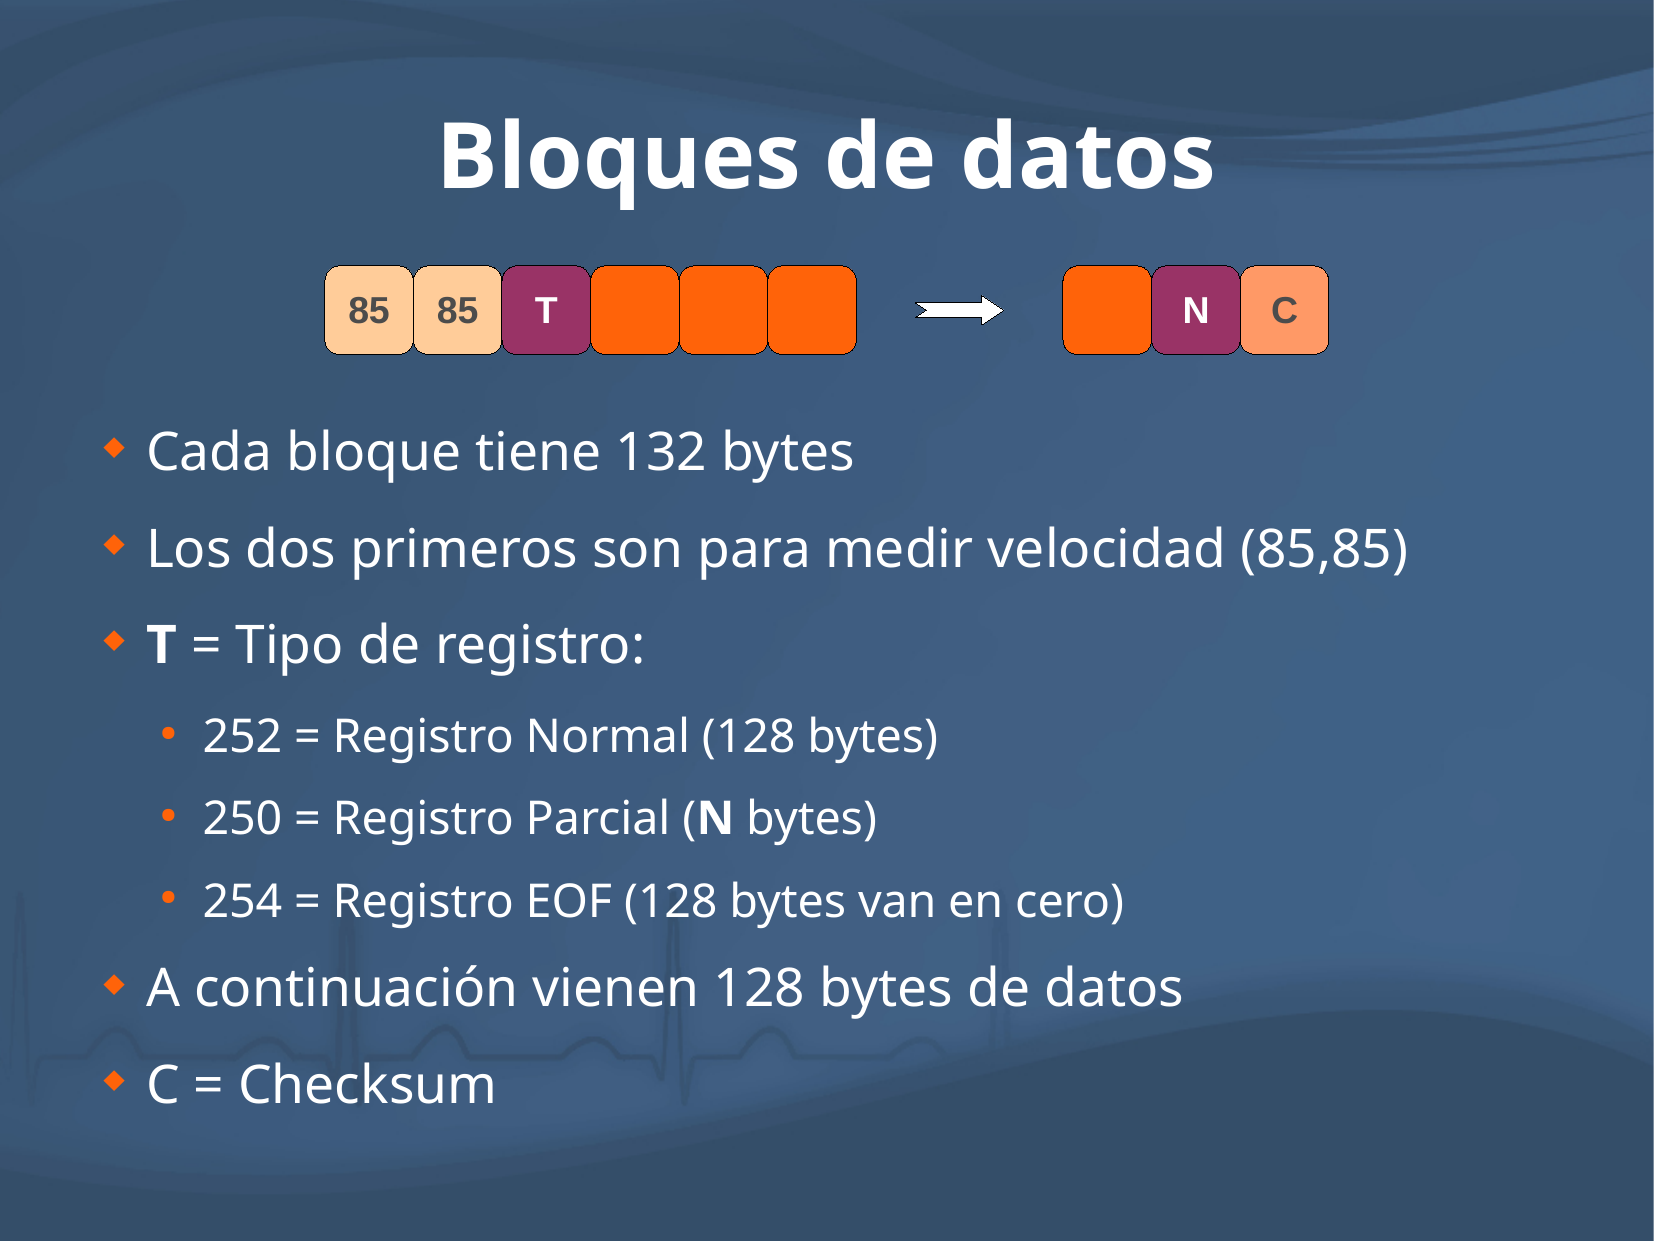

# Bloques de datos
85
85
T
N
C
Cada bloque tiene 132 bytes
Los dos primeros son para medir velocidad (85,85)
T = Tipo de registro:
252 = Registro Normal (128 bytes)
250 = Registro Parcial (N bytes)
254 = Registro EOF (128 bytes van en cero)
A continuación vienen 128 bytes de datos
C = Checksum